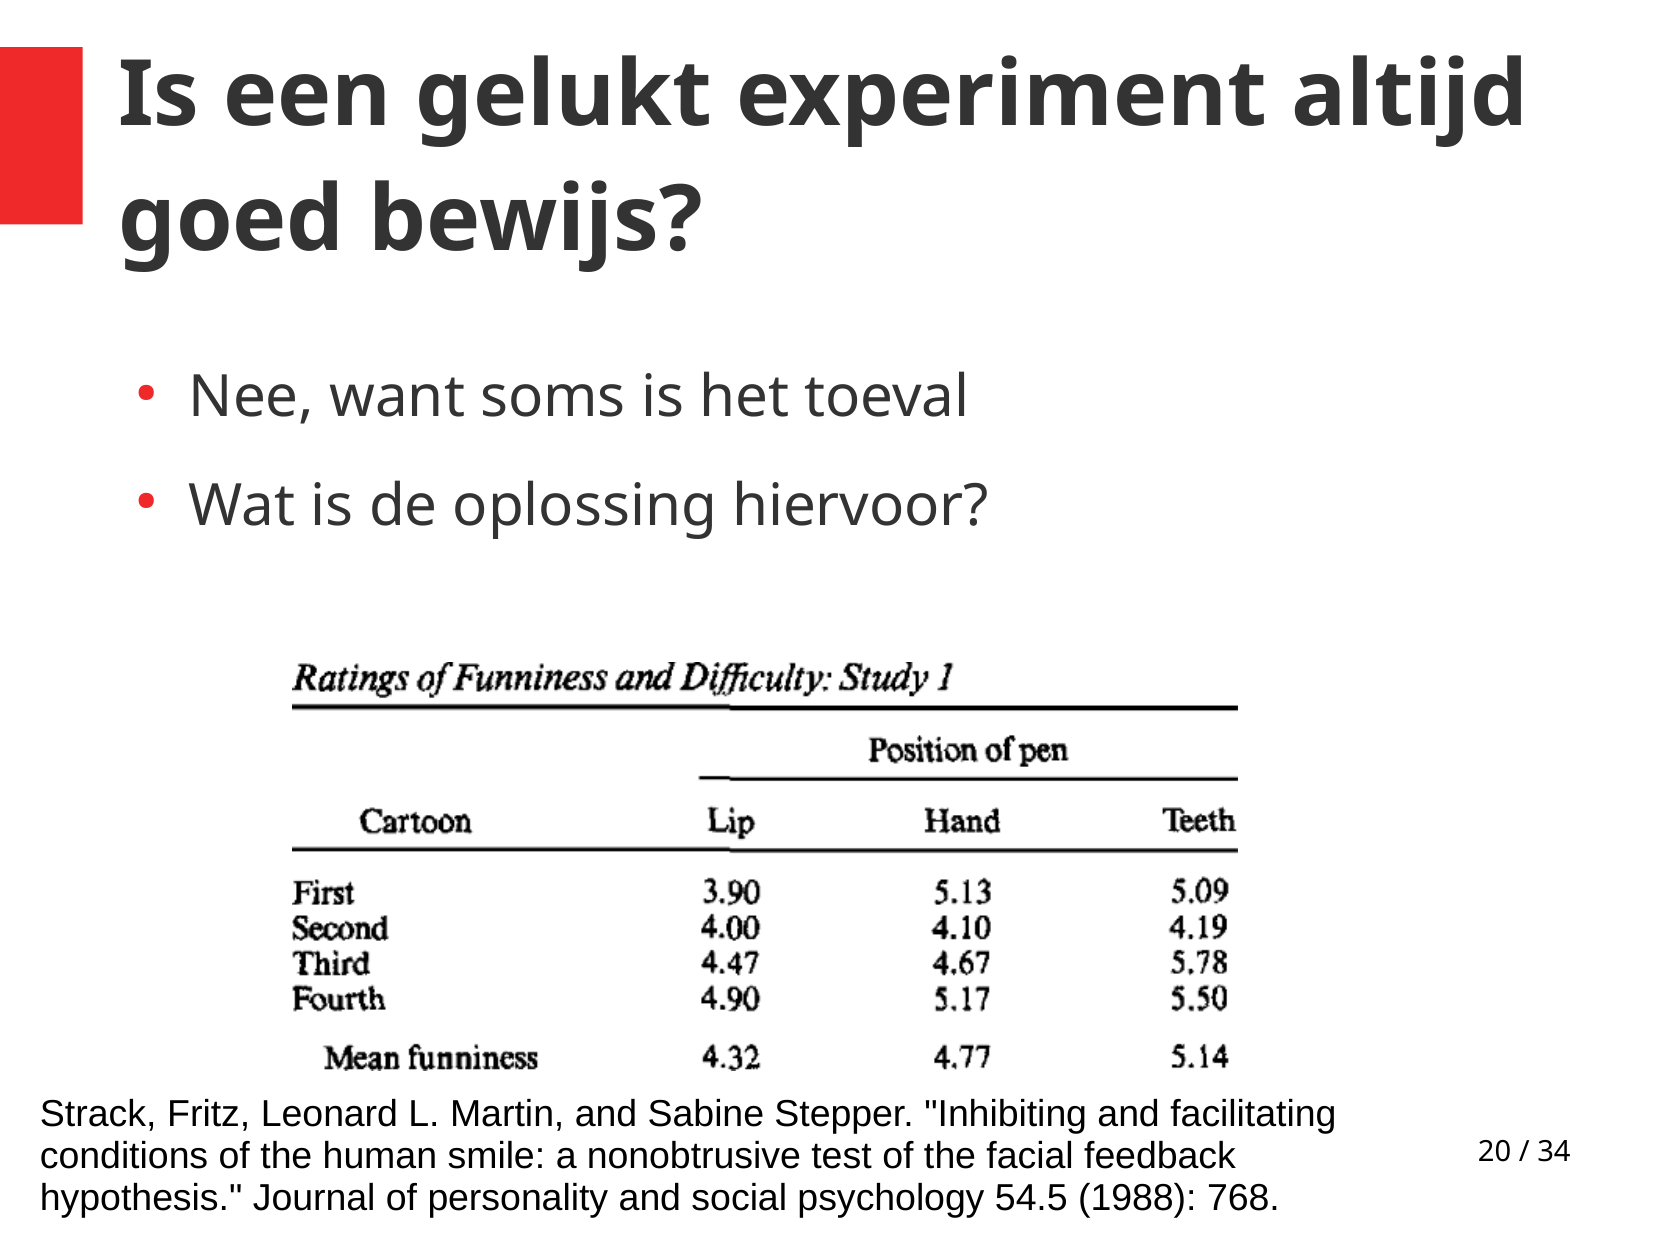

# Is een gelukt experiment altijd goed bewijs?
Nee, want soms is het toeval
Wat is de oplossing hiervoor?
Strack, Fritz, Leonard L. Martin, and Sabine Stepper. "Inhibiting and facilitating conditions of the human smile: a nonobtrusive test of the facial feedback hypothesis." Journal of personality and social psychology 54.5 (1988): 768.
20